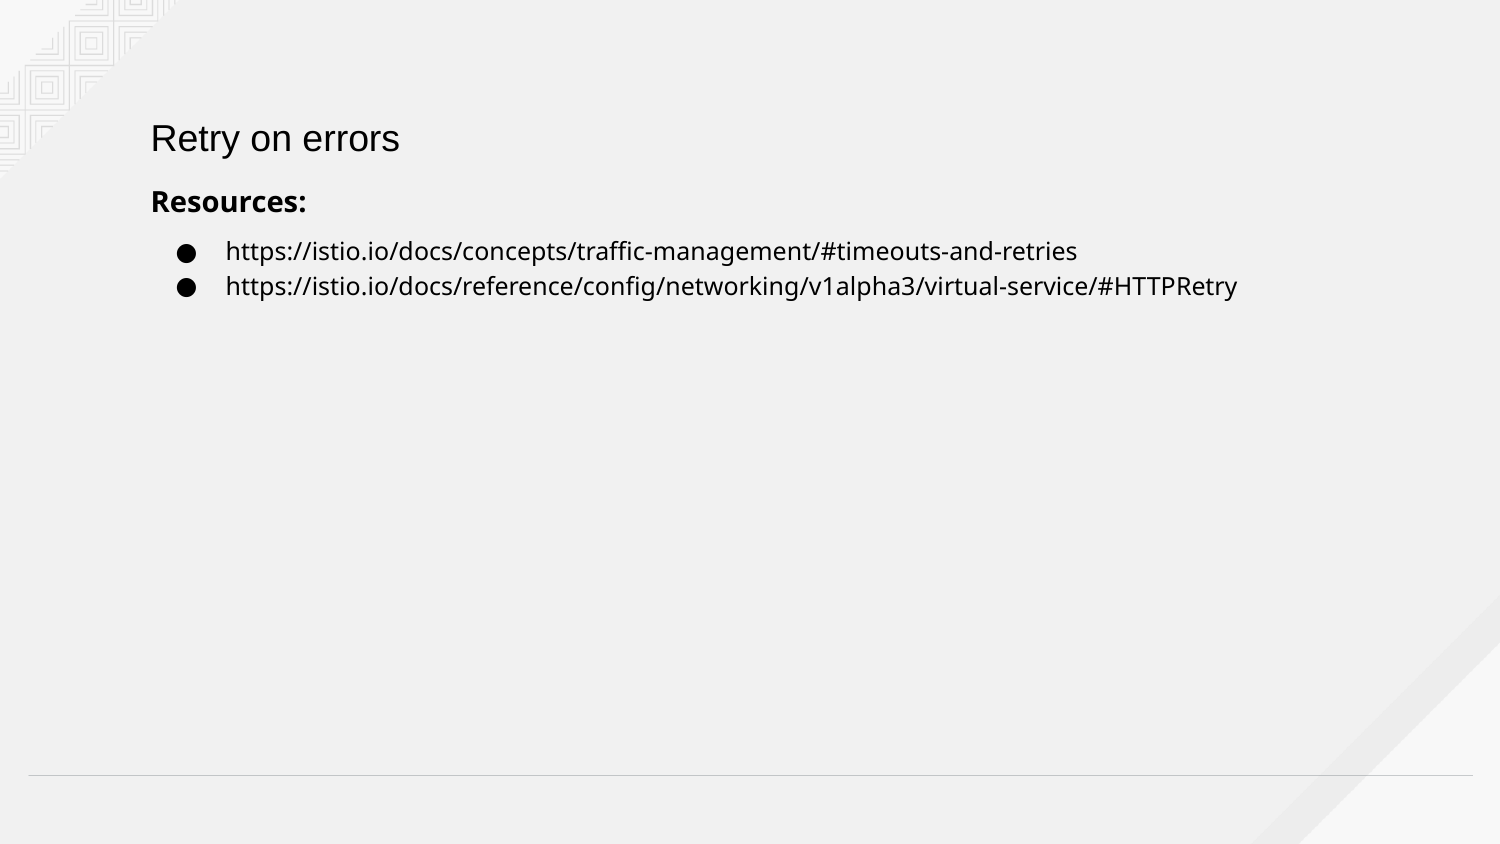

# Retry on errors
Resources:
https://istio.io/docs/concepts/traffic-management/#timeouts-and-retries
https://istio.io/docs/reference/config/networking/v1alpha3/virtual-service/#HTTPRetry